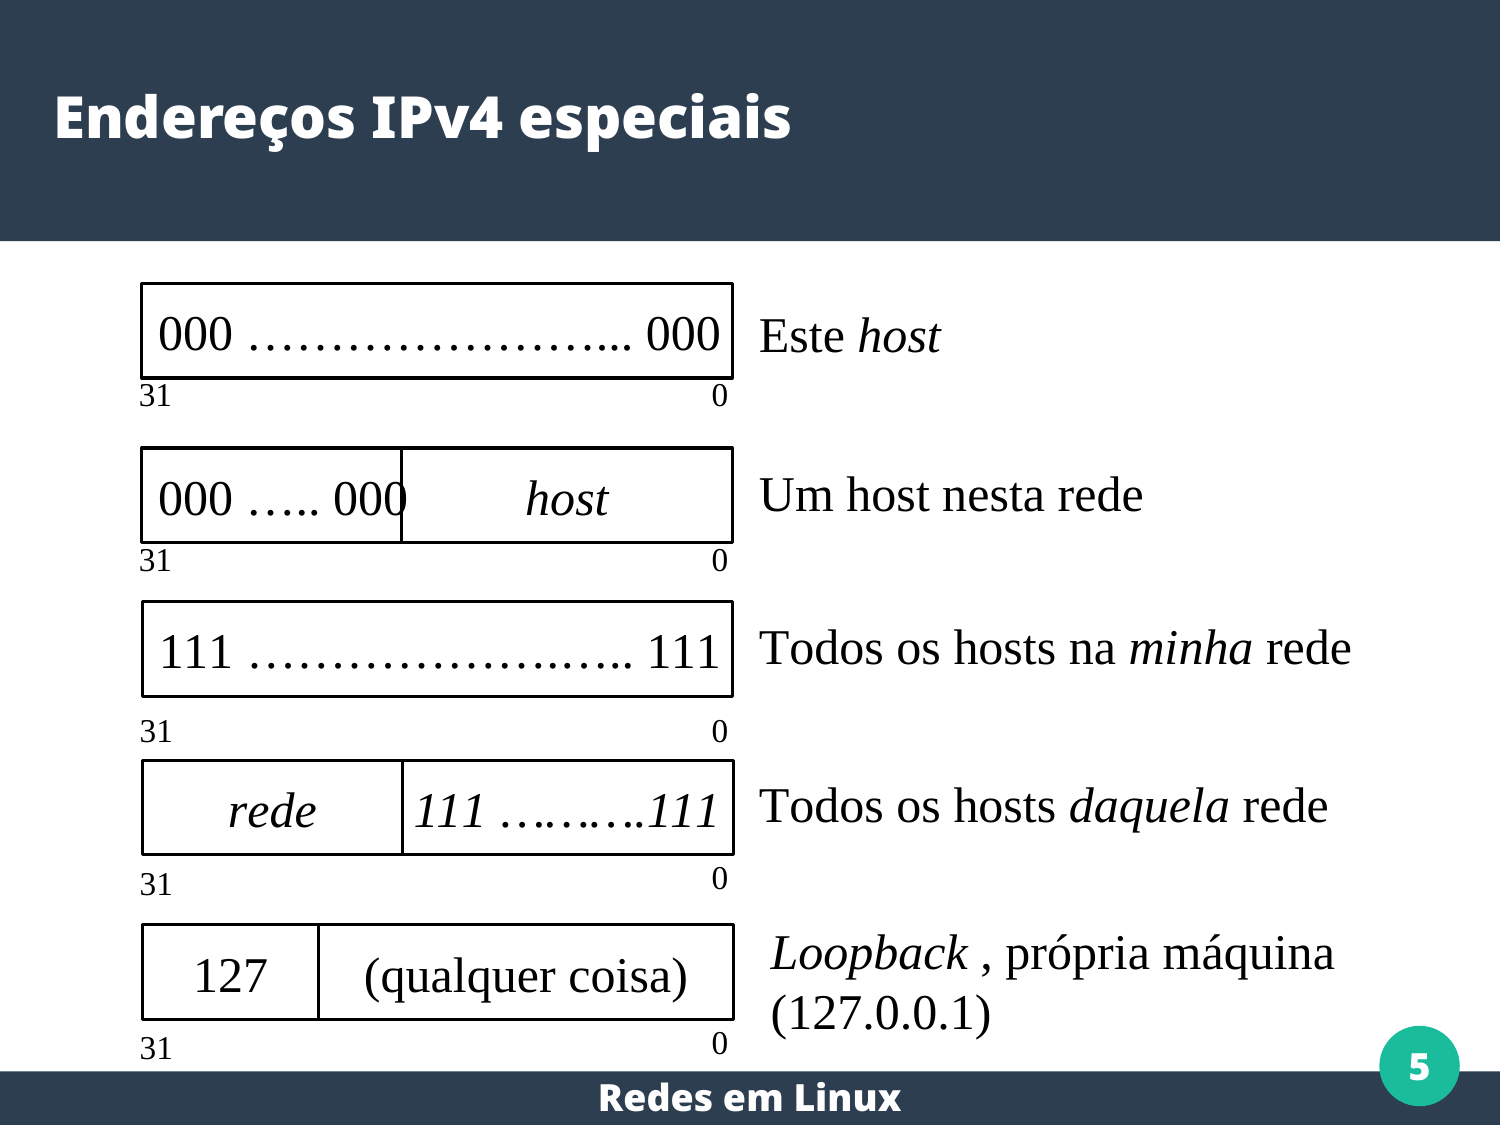

# Endereços IPv4 especiais
000 …………………... 000
Este host
31
0
000 ….. 000
host
Um host nesta rede
31
0
111 ……………….….. 111
Todos os hosts na minha rede
31
0
rede
111 ……….111
Todos os hosts daquela rede
0
31
Loopback , própria máquina (127.0.0.1)
127
(qualquer coisa)
5
0
31
Redes em Linux